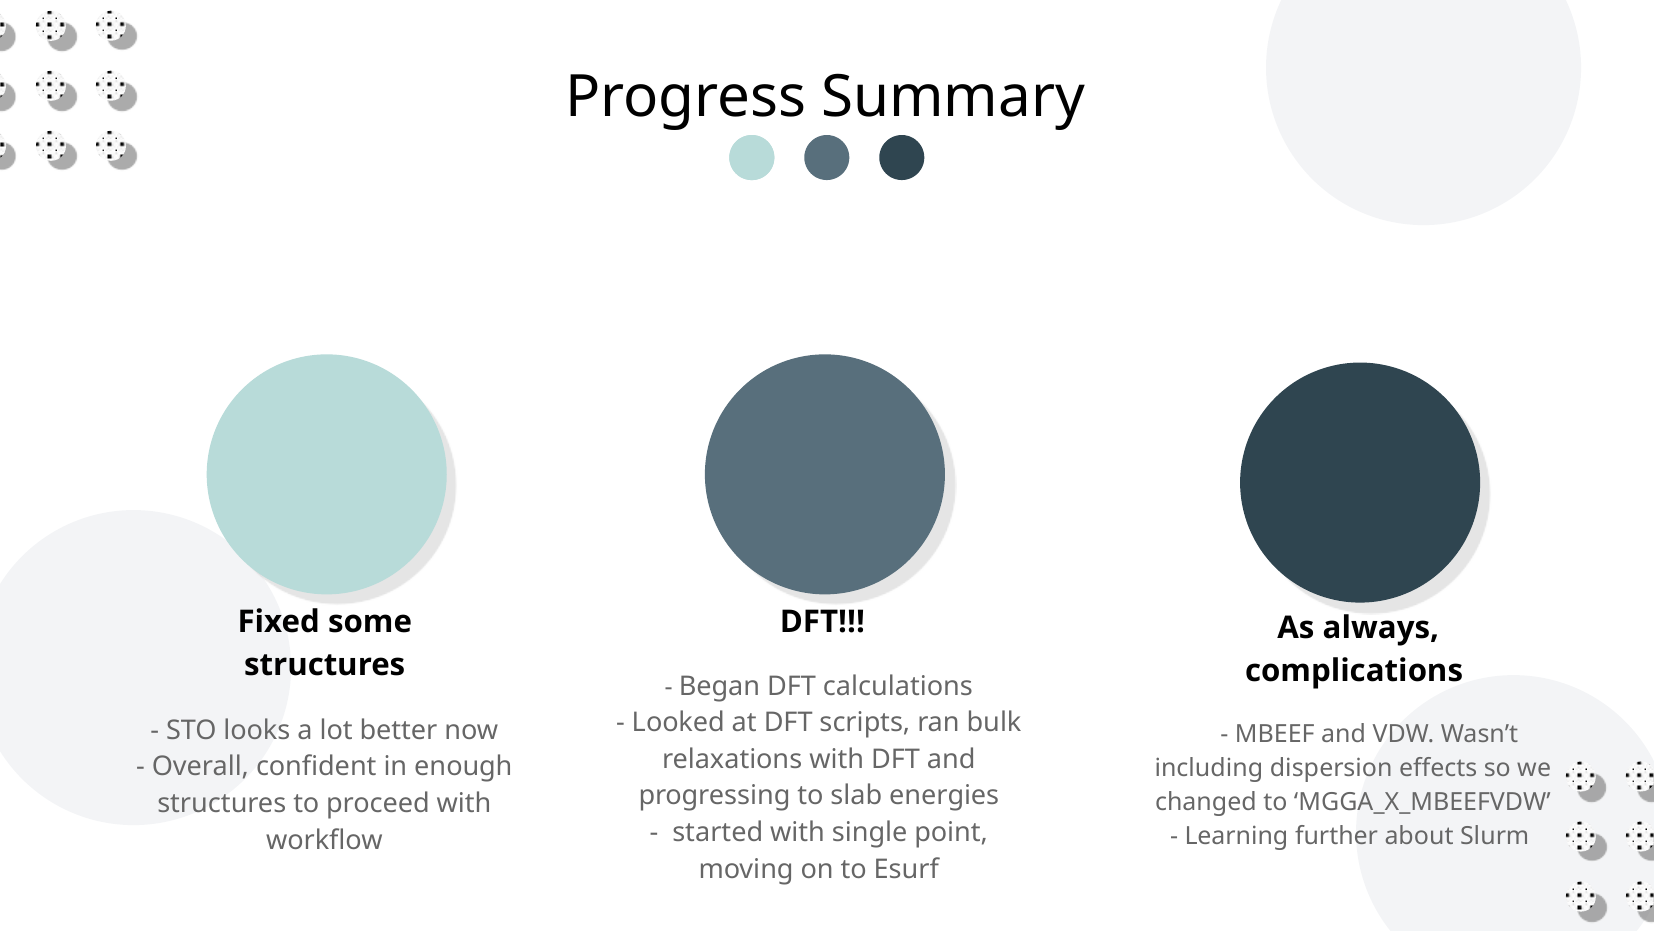

Progress Summary
Fixed some structures
DFT!!!
As always, complications
- Began DFT calculations
- Looked at DFT scripts, ran bulk relaxations with DFT and progressing to slab energies
- started with single point, moving on to Esurf
- STO looks a lot better now
- Overall, confident in enough structures to proceed with workflow
 - MBEEF and VDW. Wasn’t including dispersion effects so we changed to ‘MGGA_X_MBEEFVDW’
- Learning further about Slurm